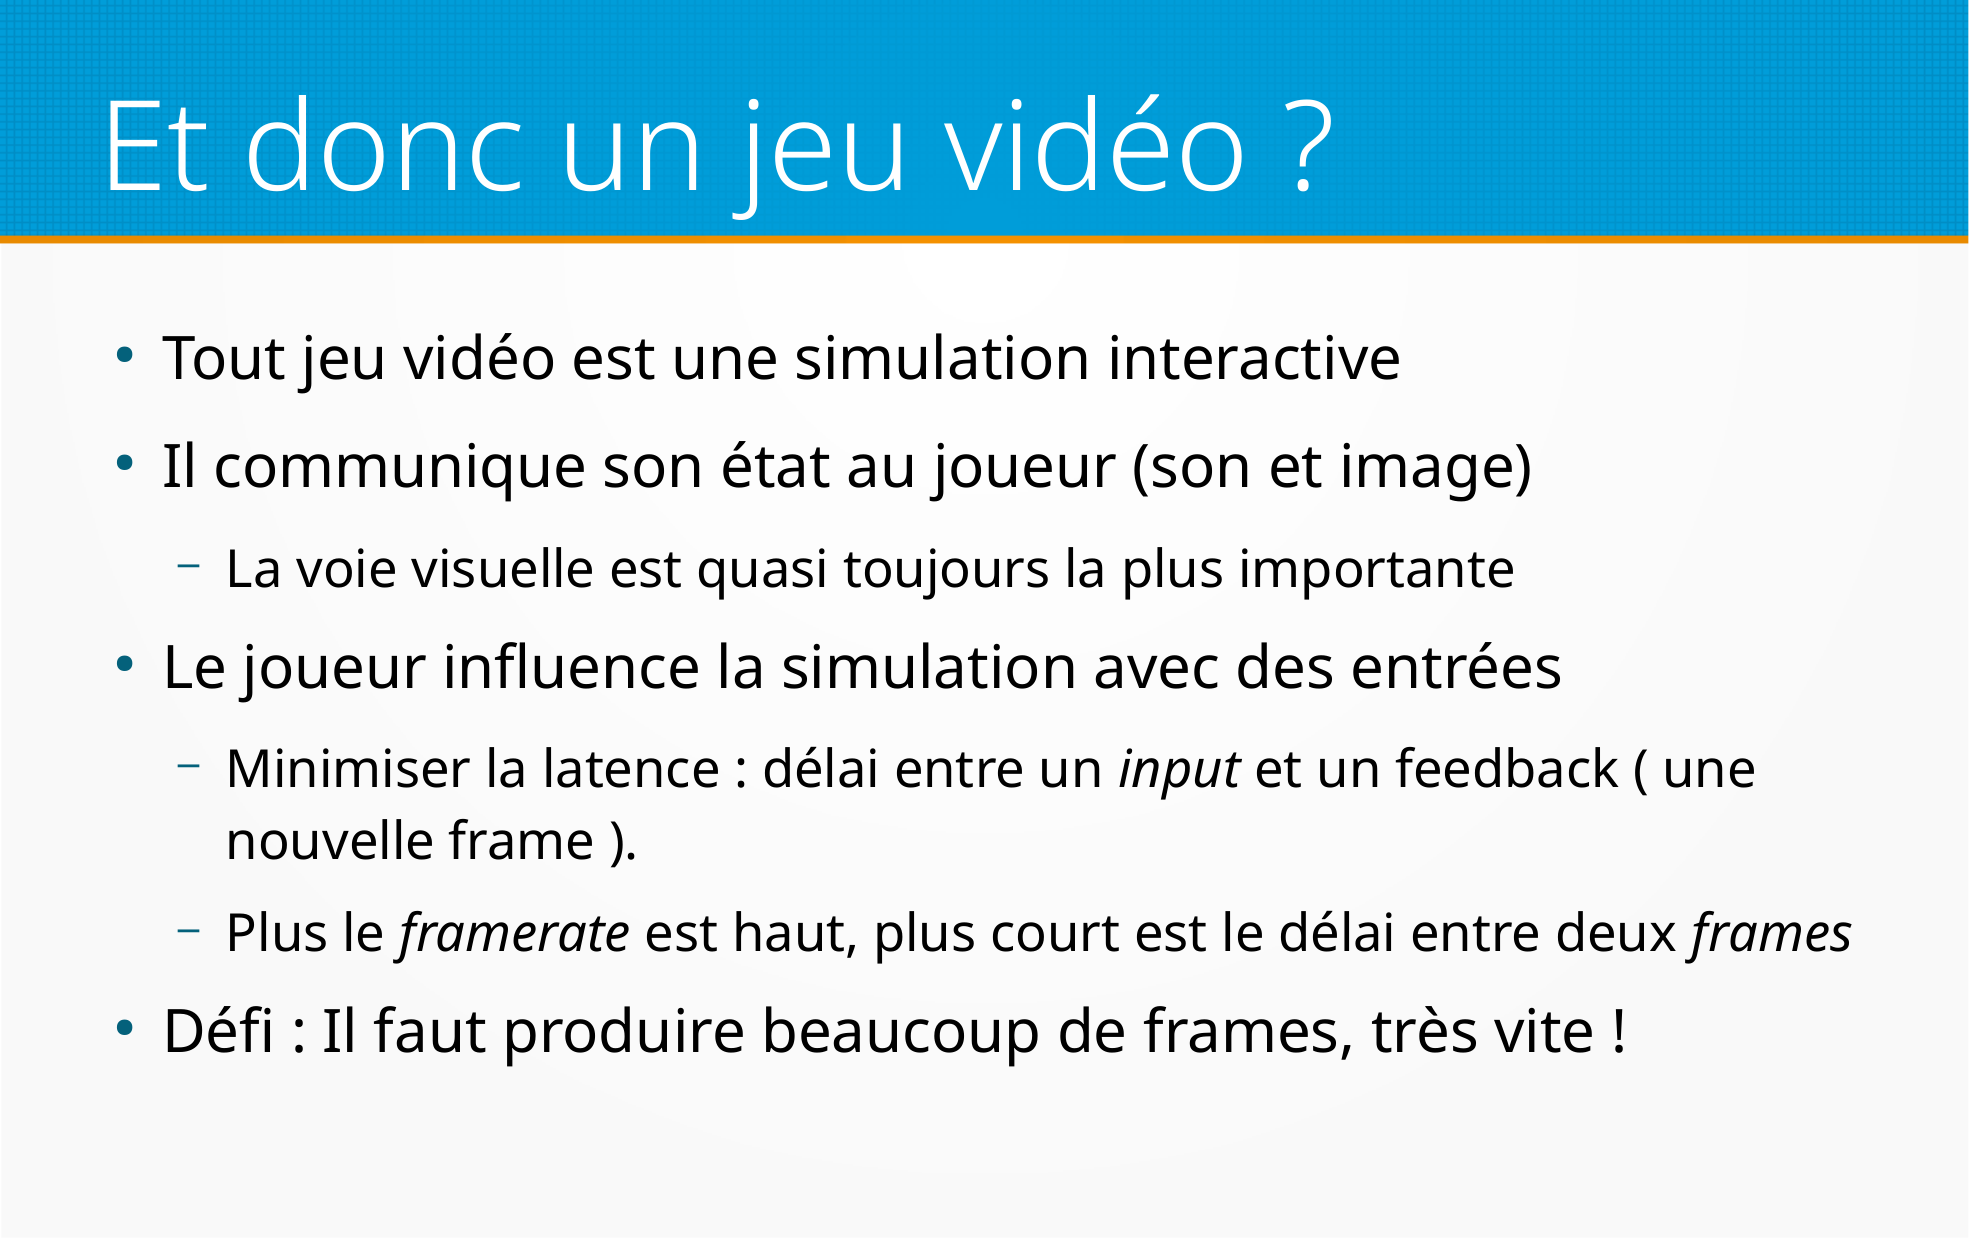

# Et donc un jeu vidéo ?
Tout jeu vidéo est une simulation interactive
Il communique son état au joueur (son et image)
La voie visuelle est quasi toujours la plus importante
Le joueur influence la simulation avec des entrées
Minimiser la latence : délai entre un input et un feedback ( une nouvelle frame ).
Plus le framerate est haut, plus court est le délai entre deux frames
Défi : Il faut produire beaucoup de frames, très vite !